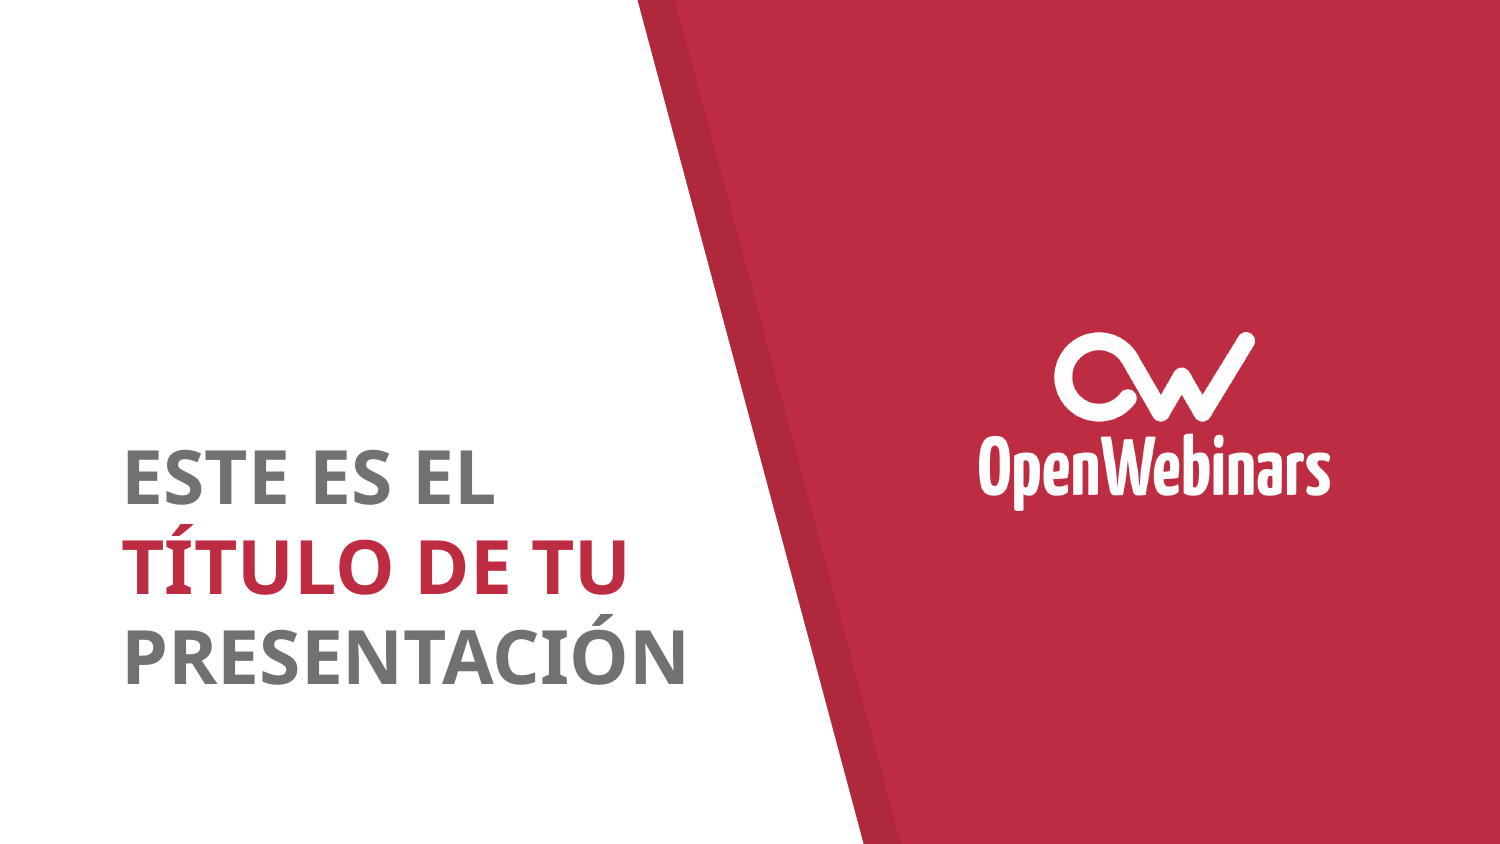

# ESTE ES EL TÍTULO DE TU PRESENTACIÓN